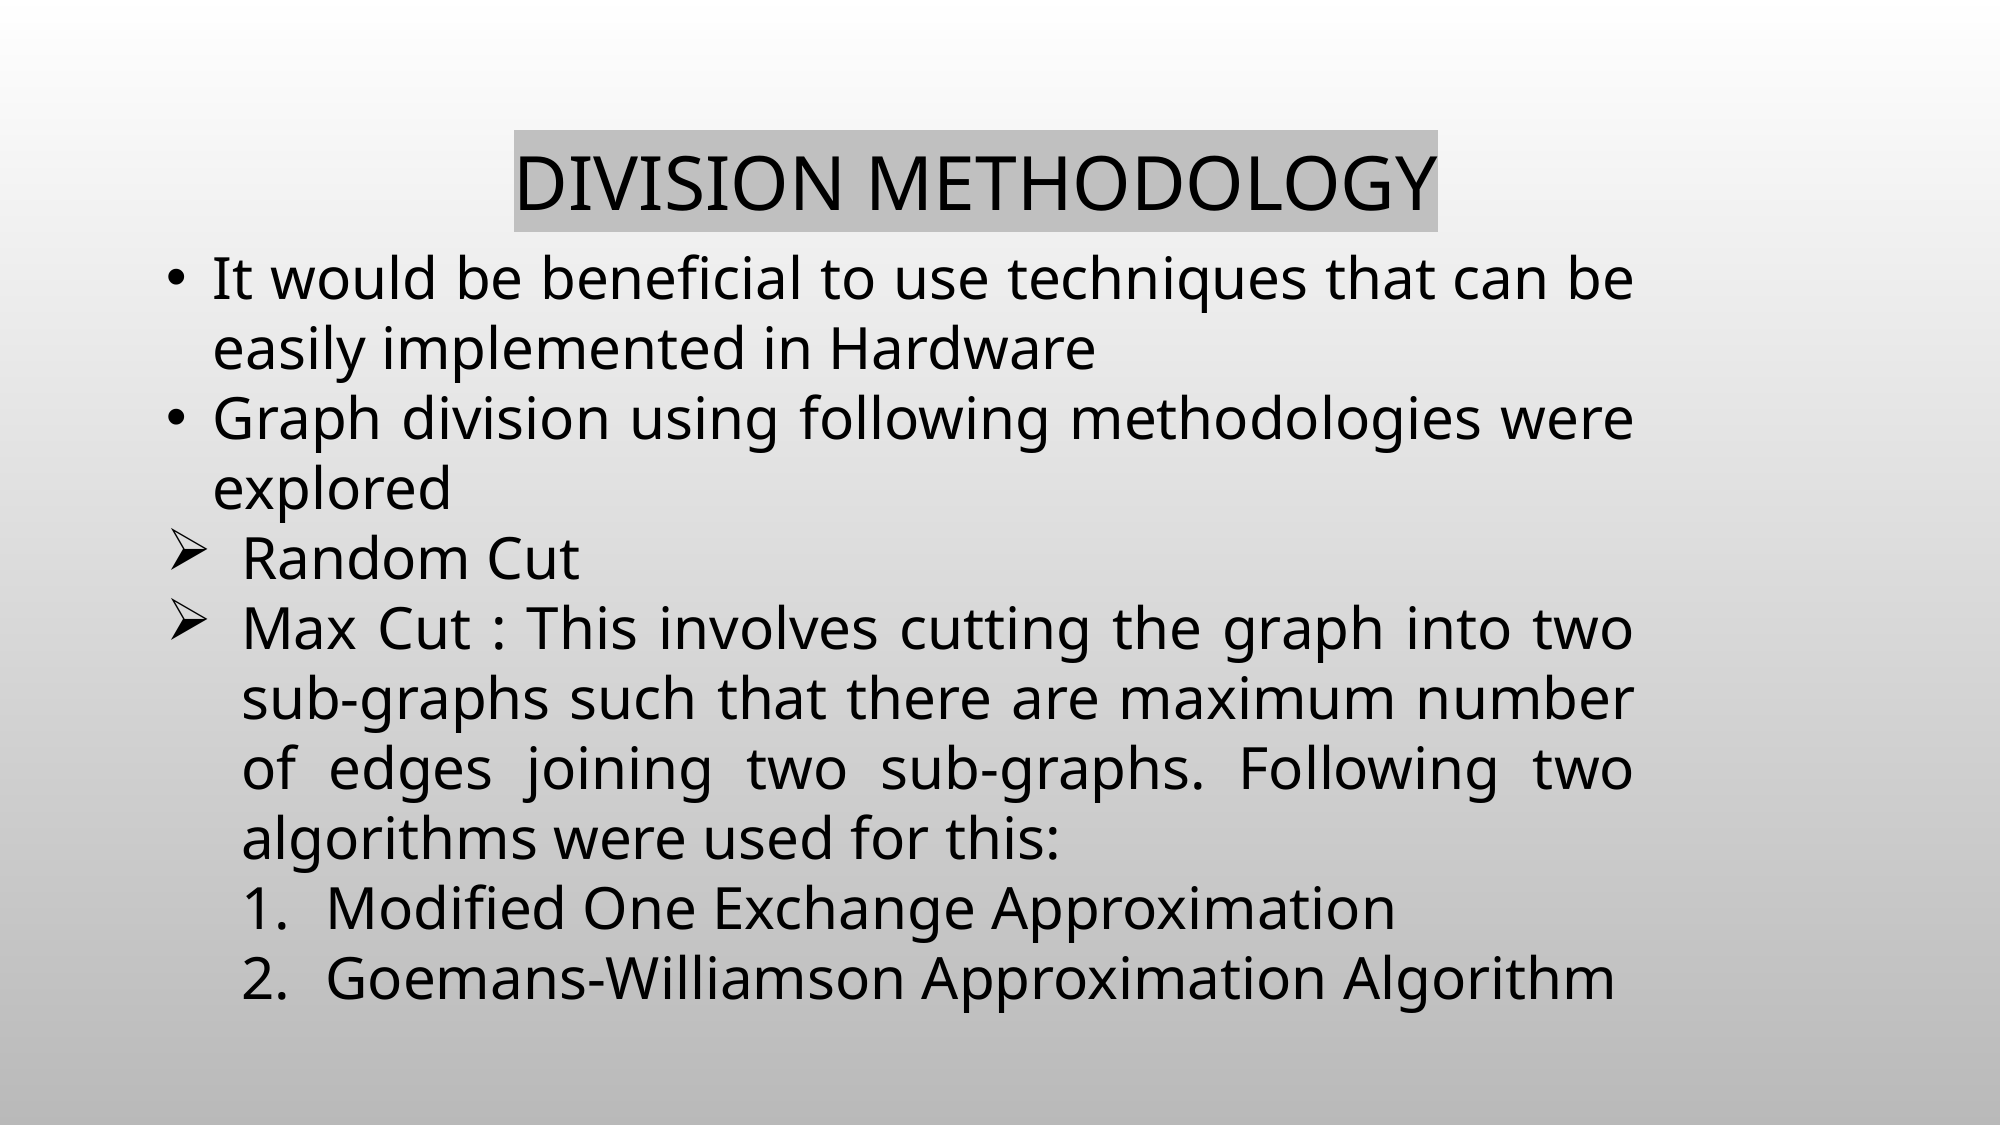

# Division methodology
It would be beneficial to use techniques that can be easily implemented in Hardware
Graph division using following methodologies were explored
Random Cut
Max Cut : This involves cutting the graph into two sub-graphs such that there are maximum number of edges joining two sub-graphs. Following two algorithms were used for this:
Modified One Exchange Approximation
Goemans-Williamson Approximation Algorithm